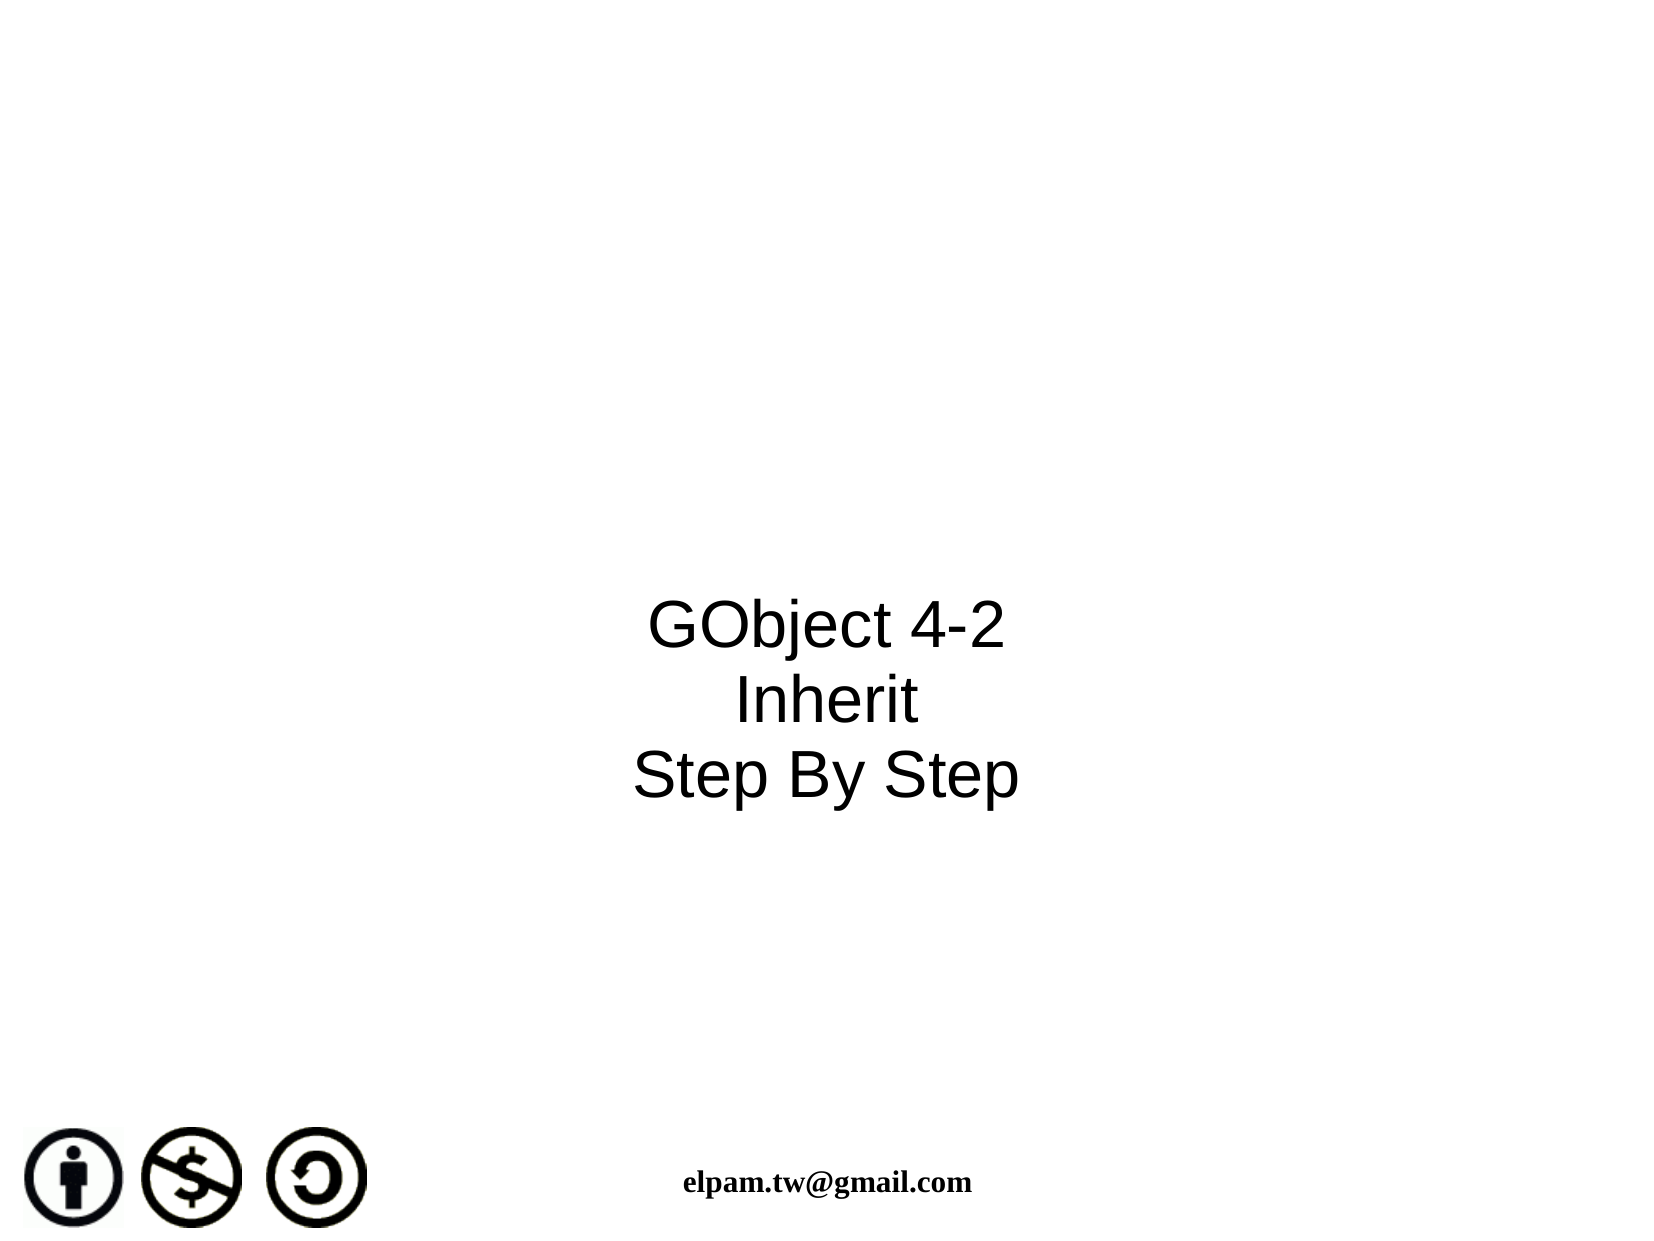

#
GObject 4-2
Inherit
Step By Step